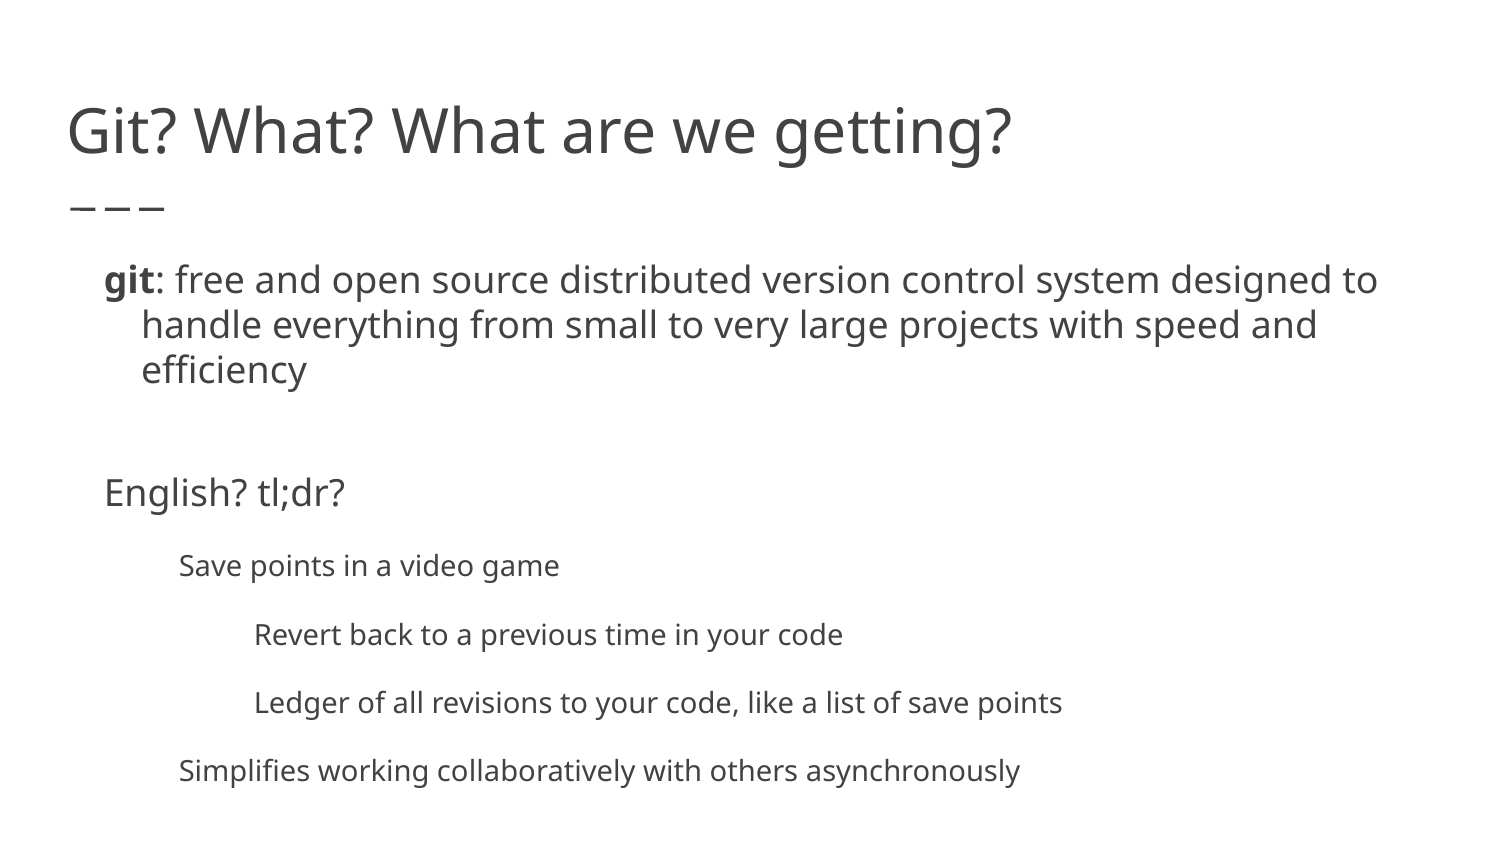

# Git? What? What are we getting?
git: free and open source distributed version control system designed to handle everything from small to very large projects with speed and efficiency
English? tl;dr?
Save points in a video game
Revert back to a previous time in your code
Ledger of all revisions to your code, like a list of save points
Simplifies working collaboratively with others asynchronously